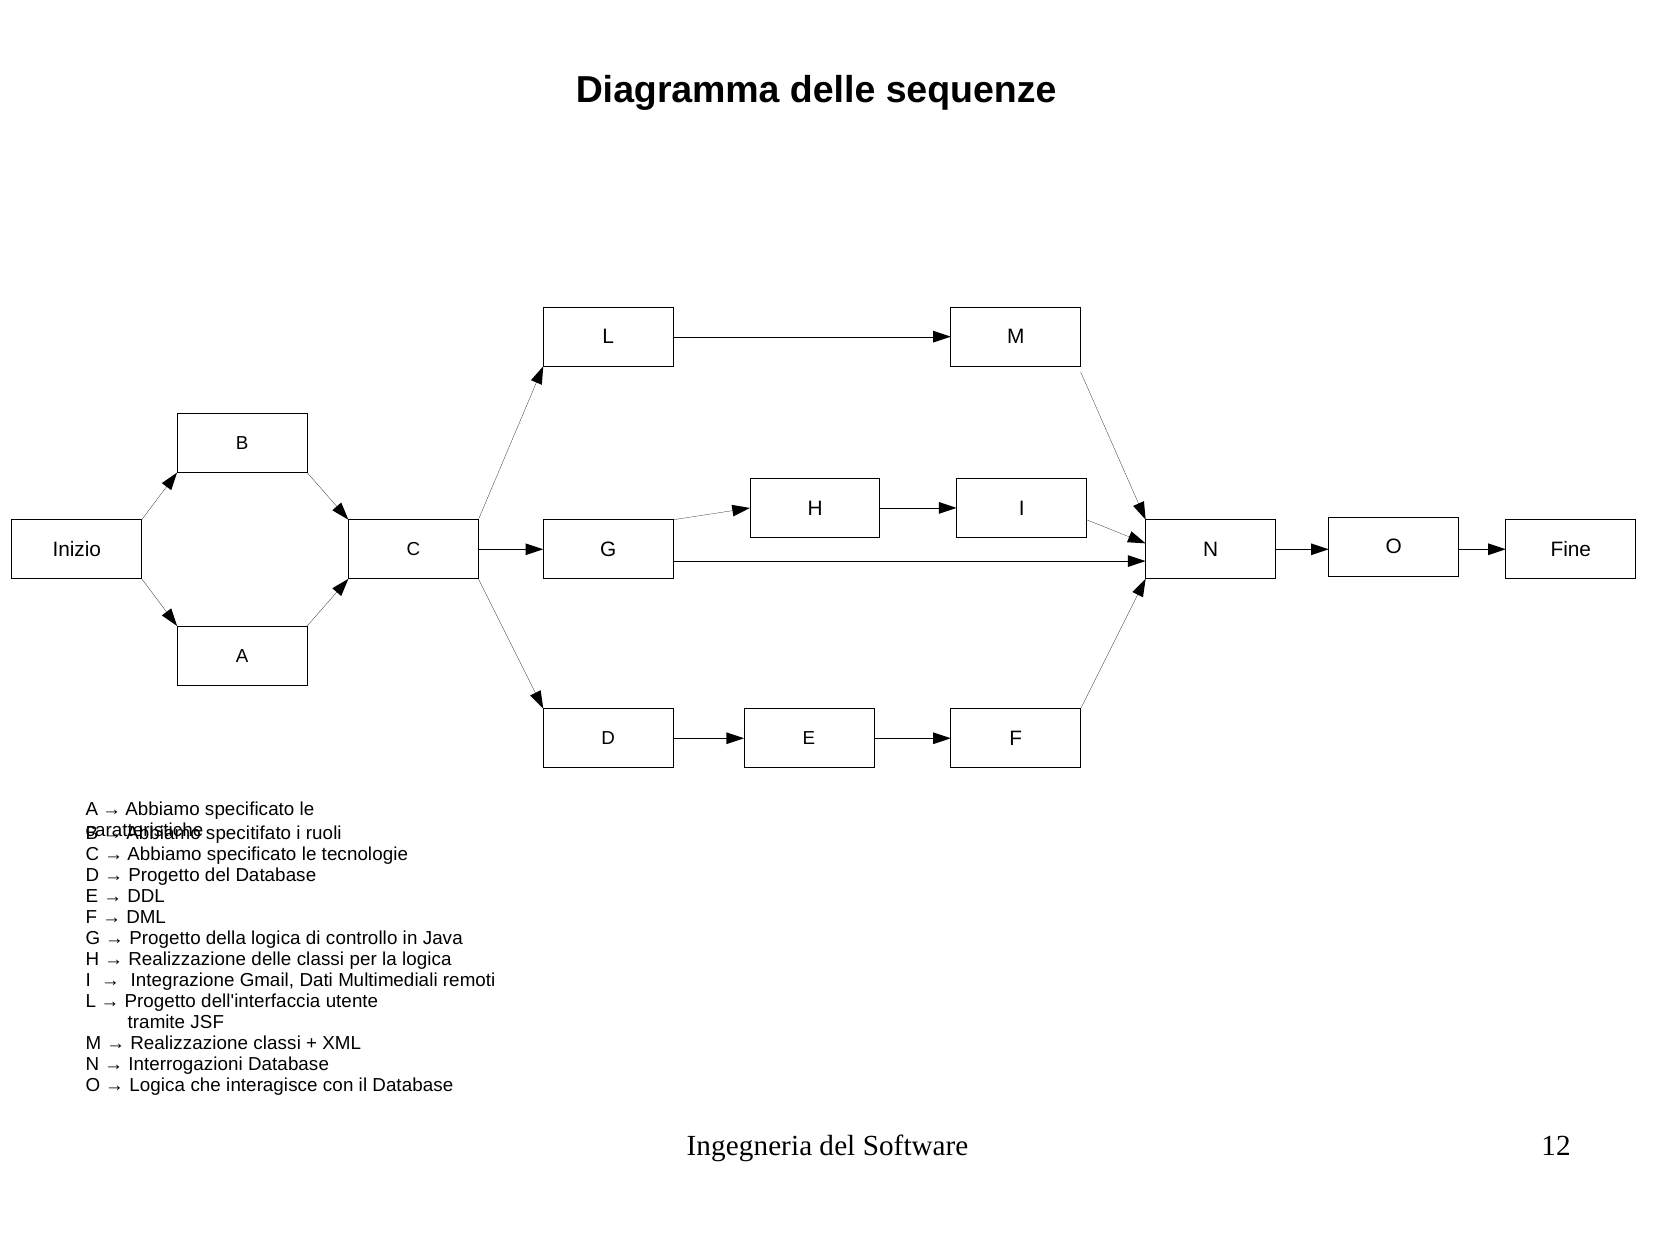

Diagramma delle sequenze
L
M
B
H
I
O
Inizio
C
G
N
Fine
A
D
E
F
A → Abbiamo specificato le caratteristiche
B → Abbiamo specitifato i ruoli
C → Abbiamo specificato le tecnologie
D → Progetto del Database
E → DDL
F → DML
G → Progetto della logica di controllo in Java
H → Realizzazione delle classi per la logica
I → Integrazione Gmail, Dati Multimediali remoti
L → Progetto dell'interfaccia utente
 tramite JSF
M → Realizzazione classi + XML
N → Interrogazioni Database
O → Logica che interagisce con il Database
Ingegneria del Software
12